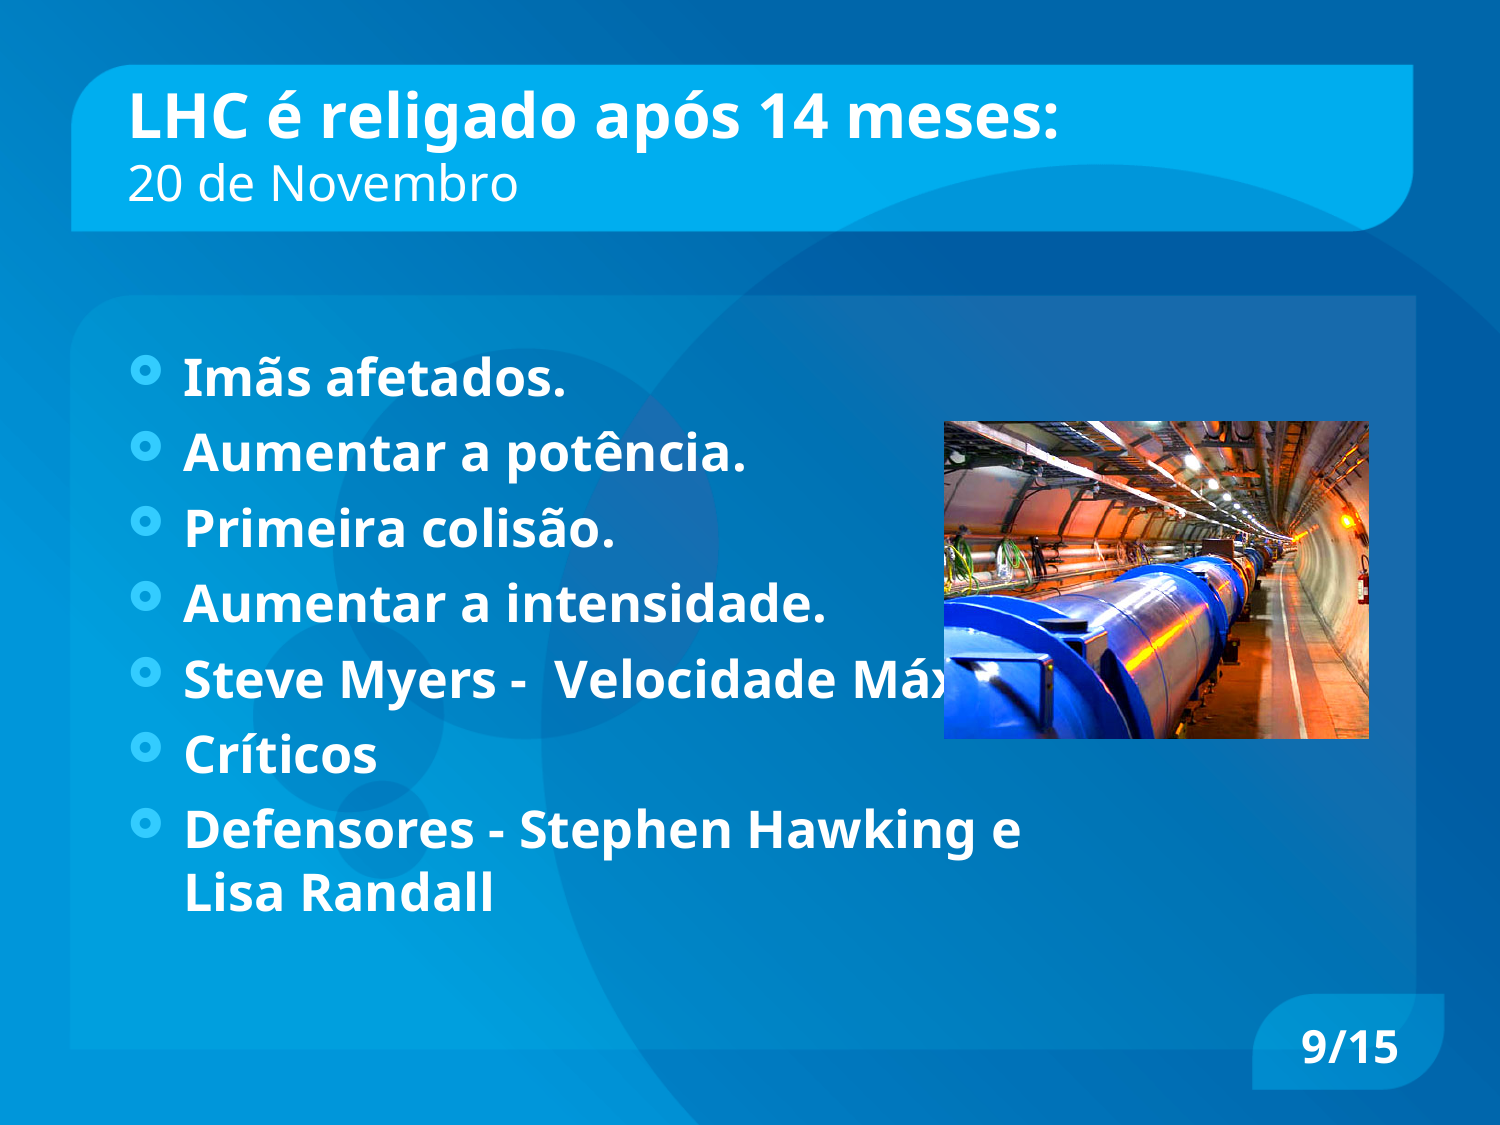

# LHC é religado após 14 meses: 20 de Novembro
Imãs afetados.
Aumentar a potência.
Primeira colisão.
Aumentar a intensidade.
Steve Myers - Velocidade Máxima
Críticos
Defensores - Stephen Hawking e Lisa Randall
9/15